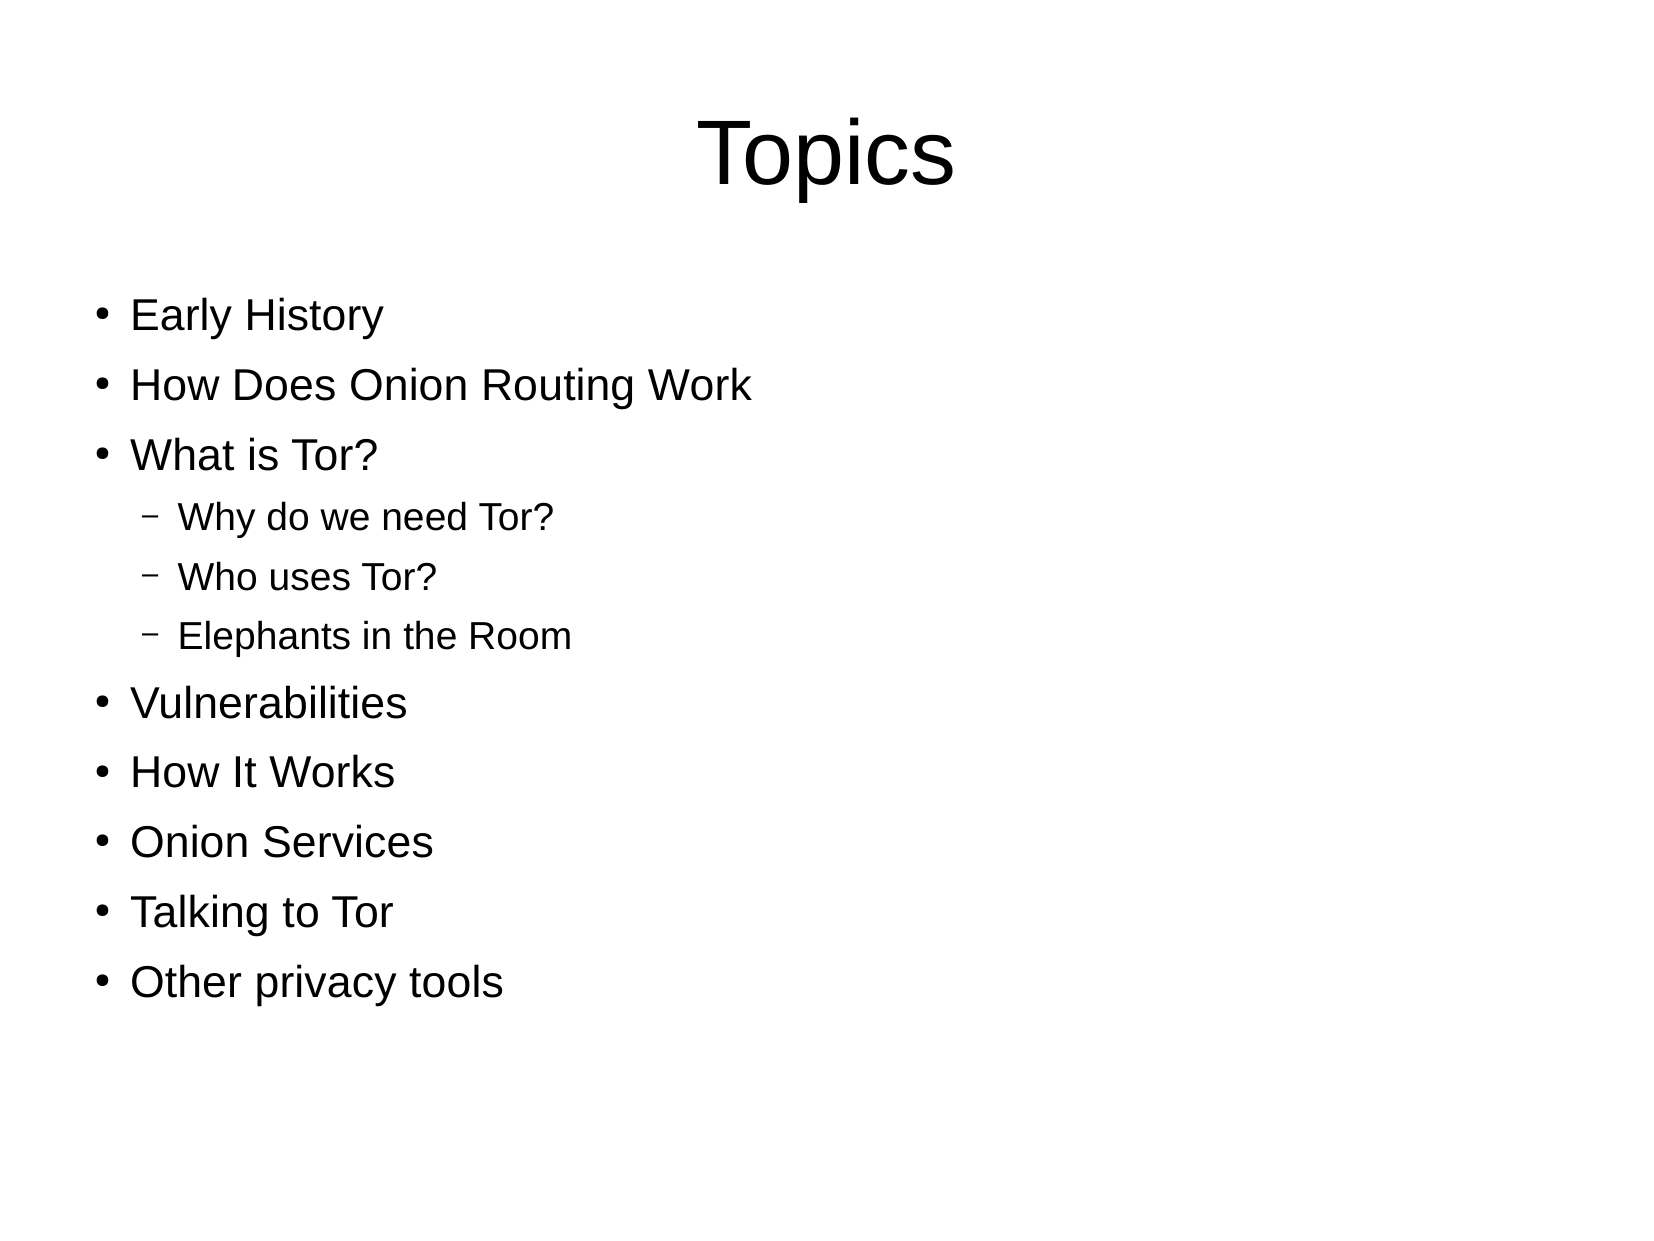

# Topics
Early History
How Does Onion Routing Work
What is Tor?
Why do we need Tor?
Who uses Tor?
Elephants in the Room
Vulnerabilities
How It Works
Onion Services
Talking to Tor
Other privacy tools